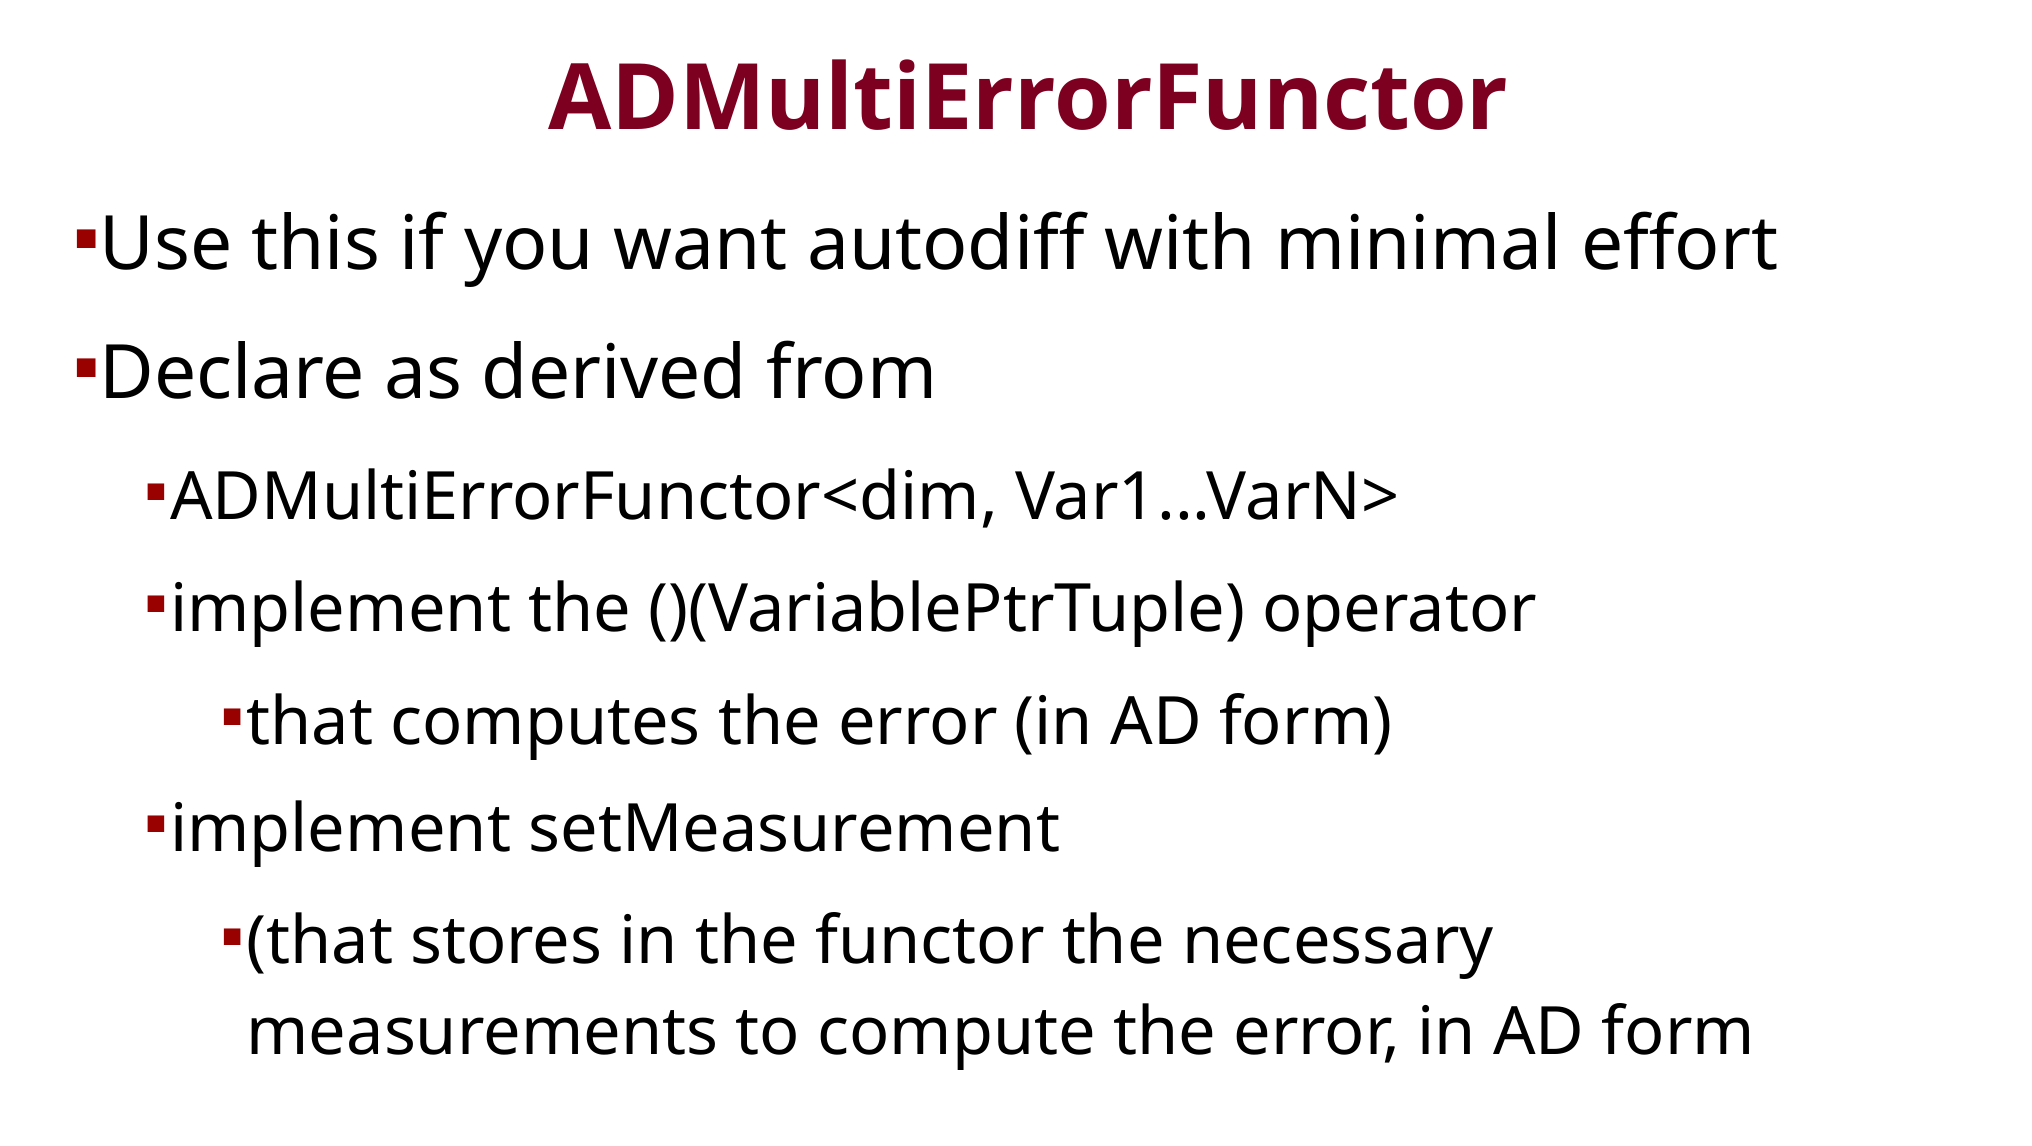

# ADMultiErrorFunctor
Use this if you want autodiff with minimal effort
Declare as derived from
ADMultiErrorFunctor<dim, Var1...VarN>
implement the ()(VariablePtrTuple) operator
that computes the error (in AD form)
implement setMeasurement
(that stores in the functor the necessary measurements to compute the error, in AD form